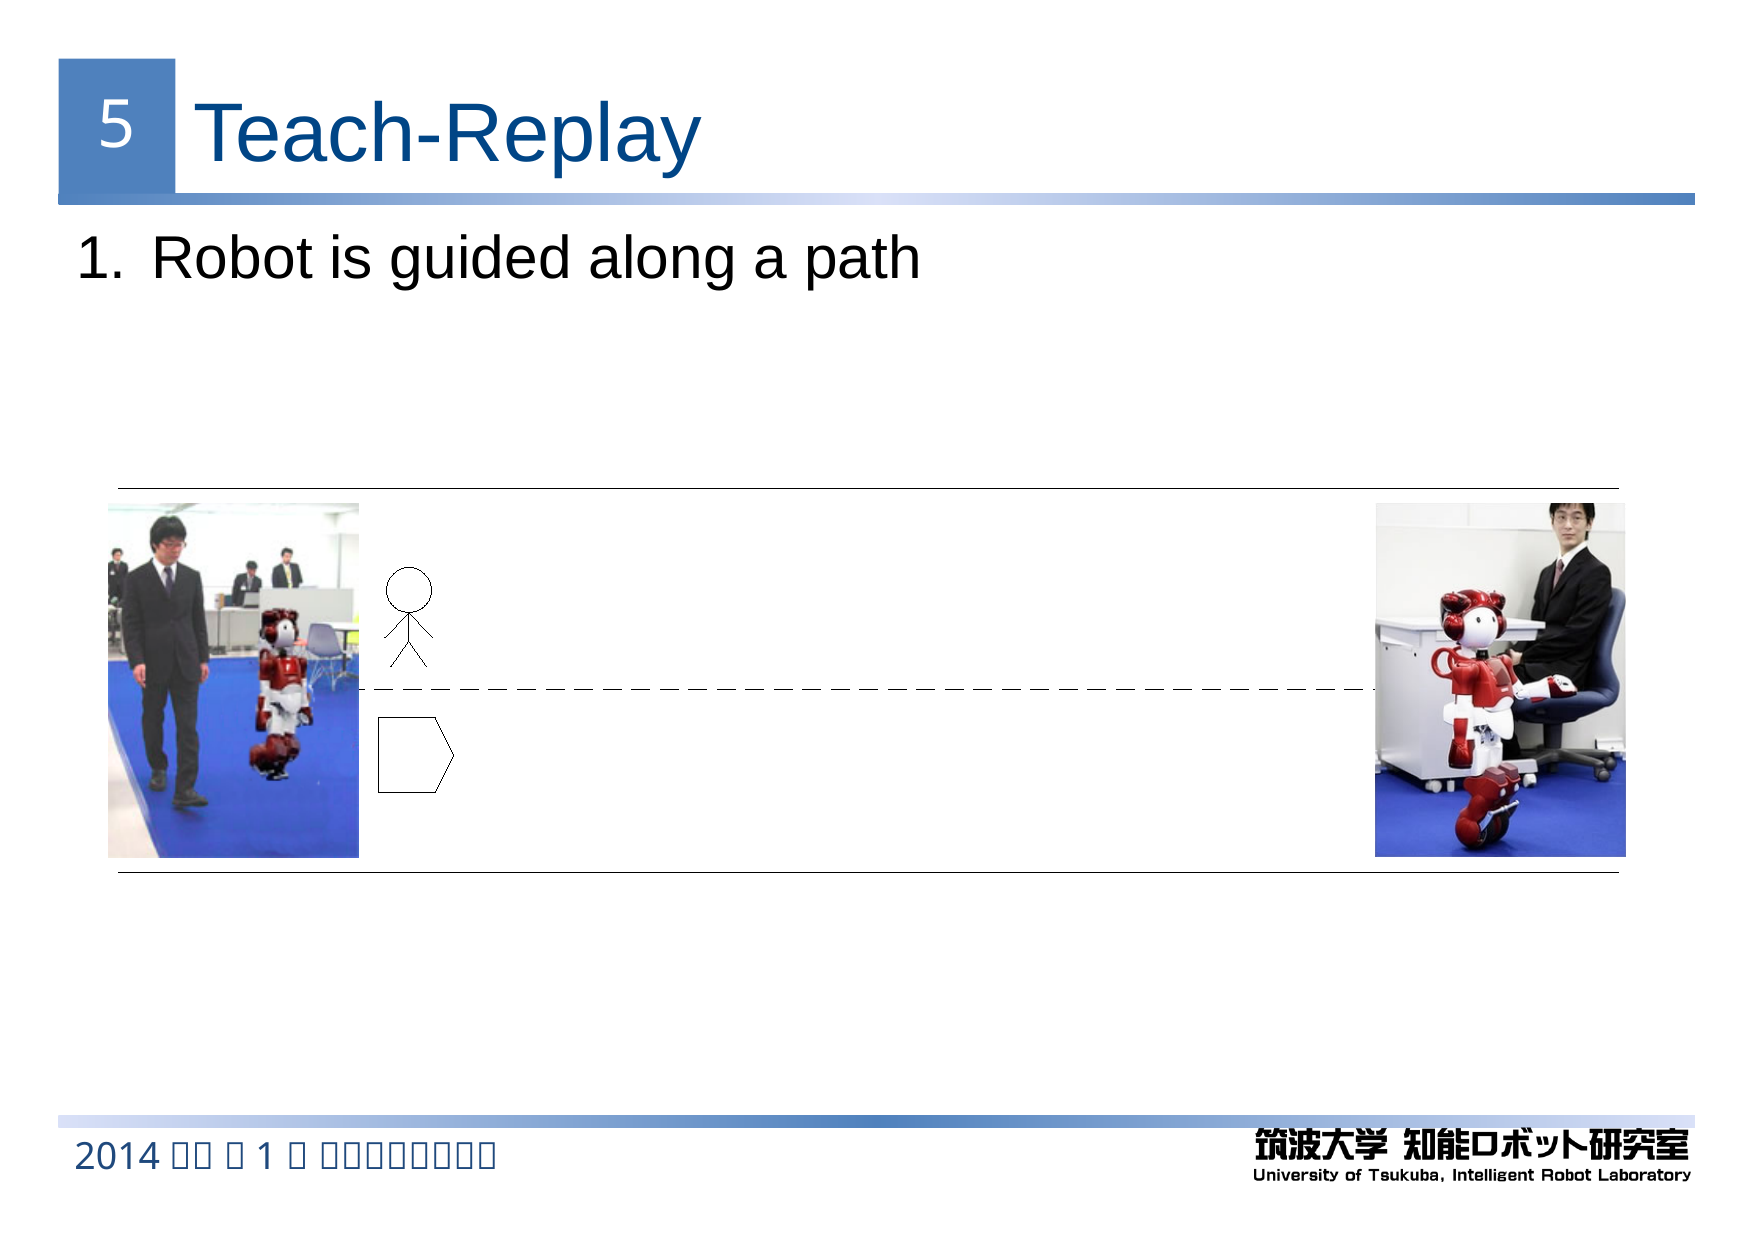

# Teach-Replay
Robot is guided along a path